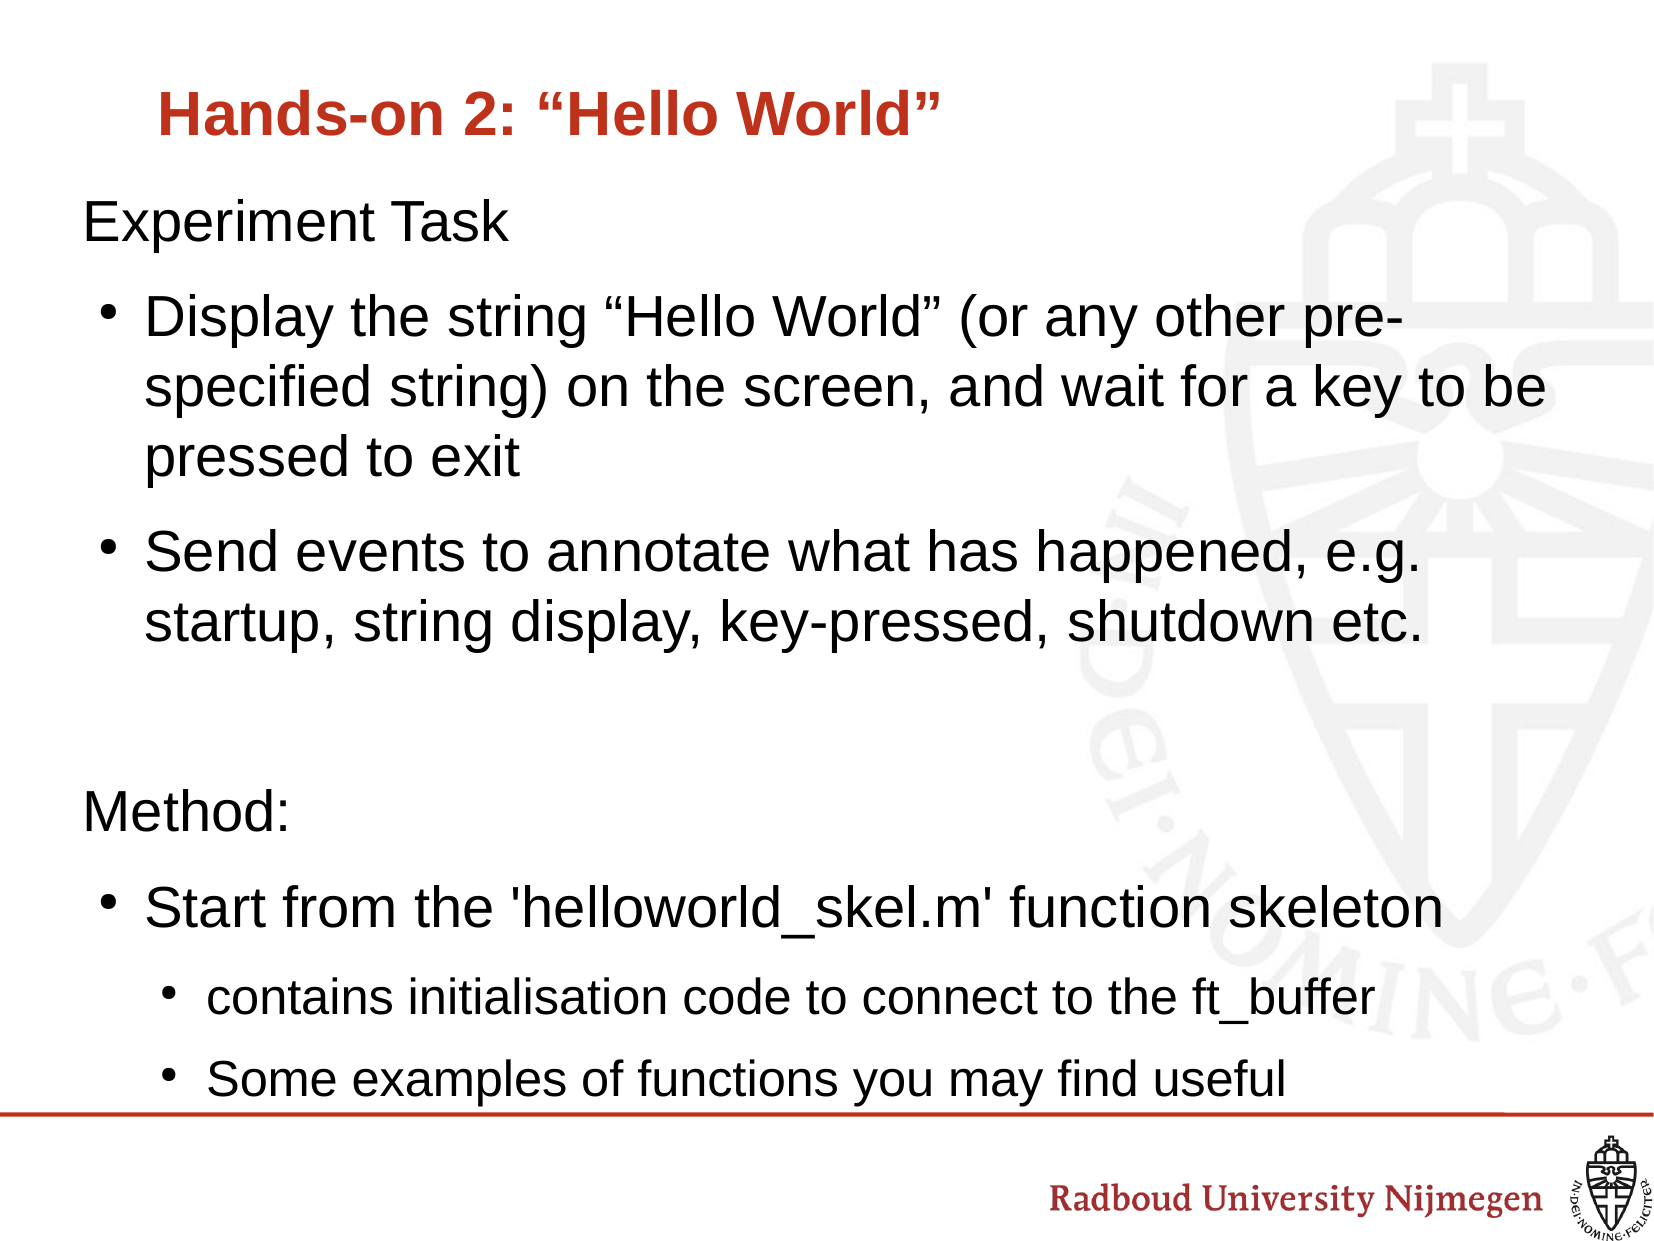

Hands-on 2: “Hello World”
# Experiment Task
Display the string “Hello World” (or any other pre-specified string) on the screen, and wait for a key to be pressed to exit
Send events to annotate what has happened, e.g. startup, string display, key-pressed, shutdown etc.
Method:
Start from the 'helloworld_skel.m' function skeleton
contains initialisation code to connect to the ft_buffer
Some examples of functions you may find useful